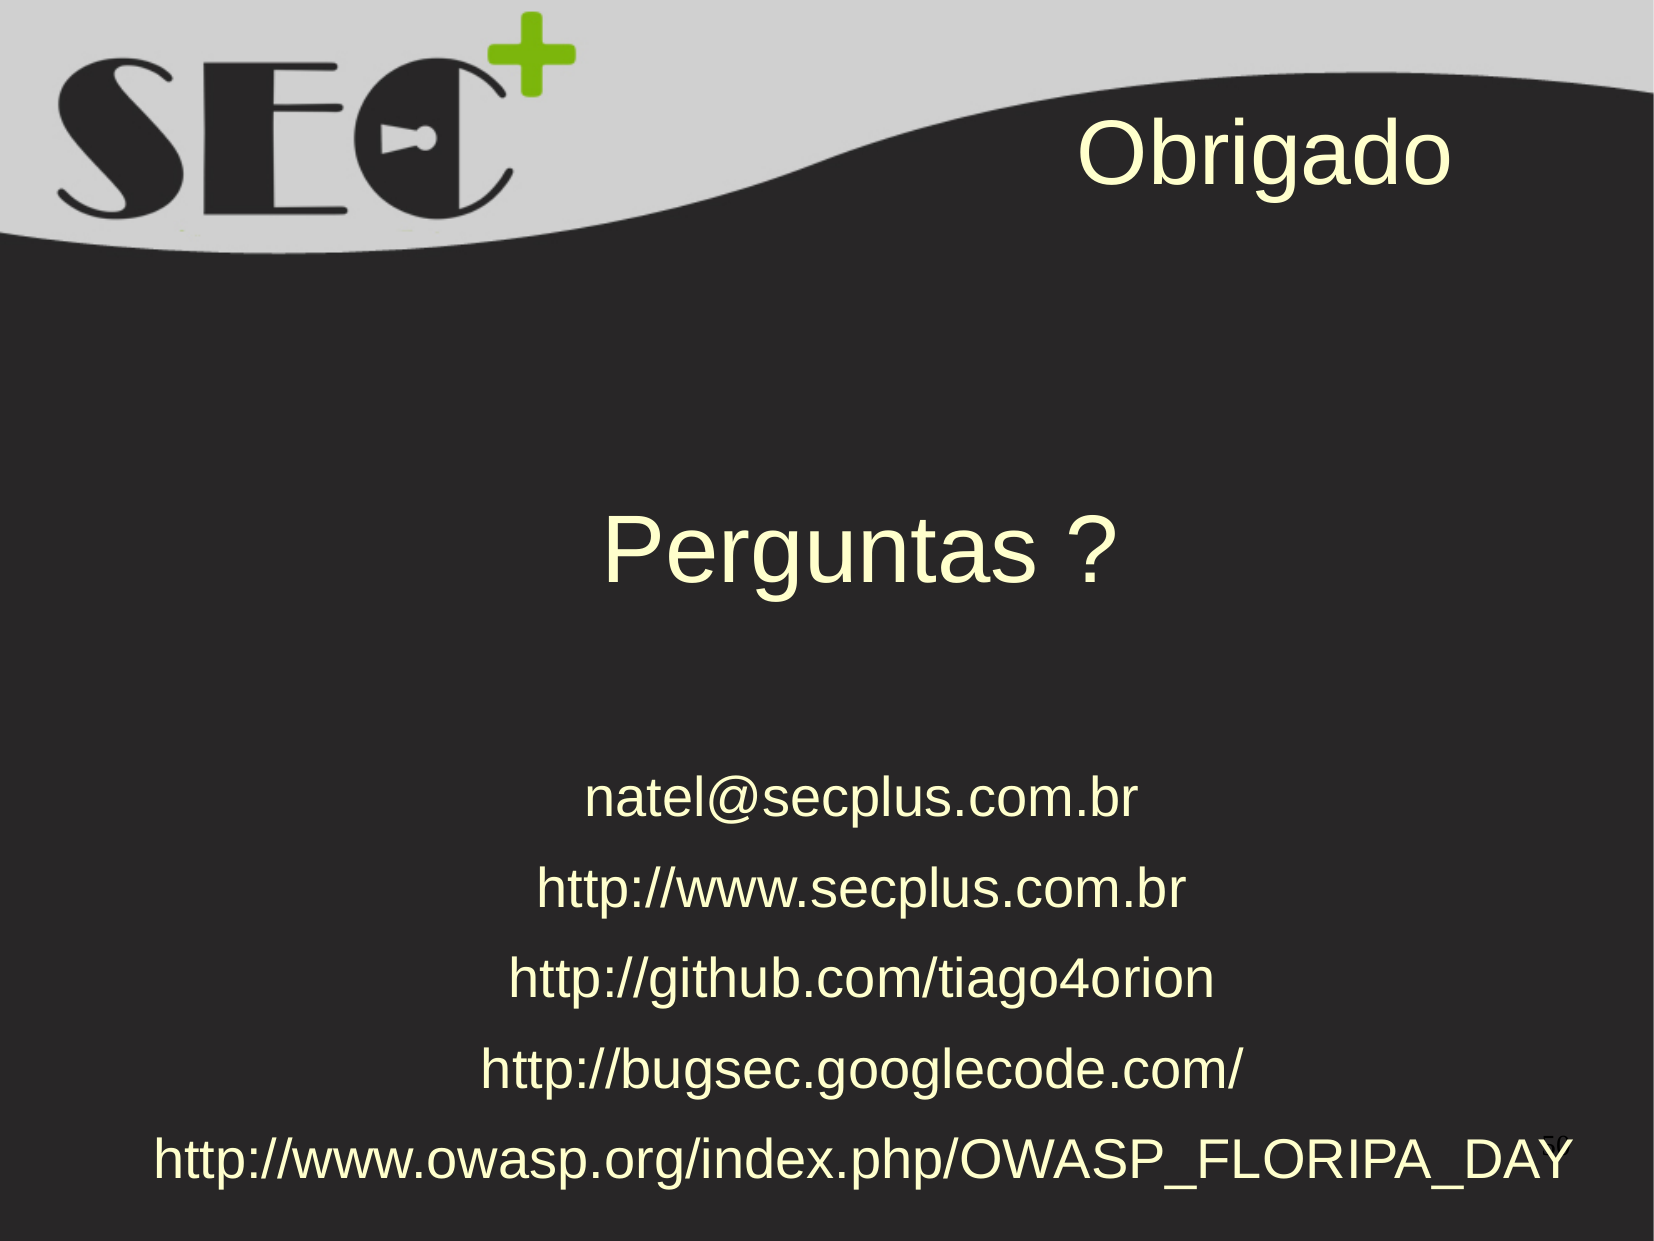

# Obrigado
Perguntas ?
natel@secplus.com.br
http://www.secplus.com.br
http://github.com/tiago4orion
http://bugsec.googlecode.com/
http://www.owasp.org/index.php/OWASP_FLORIPA_DAY
50